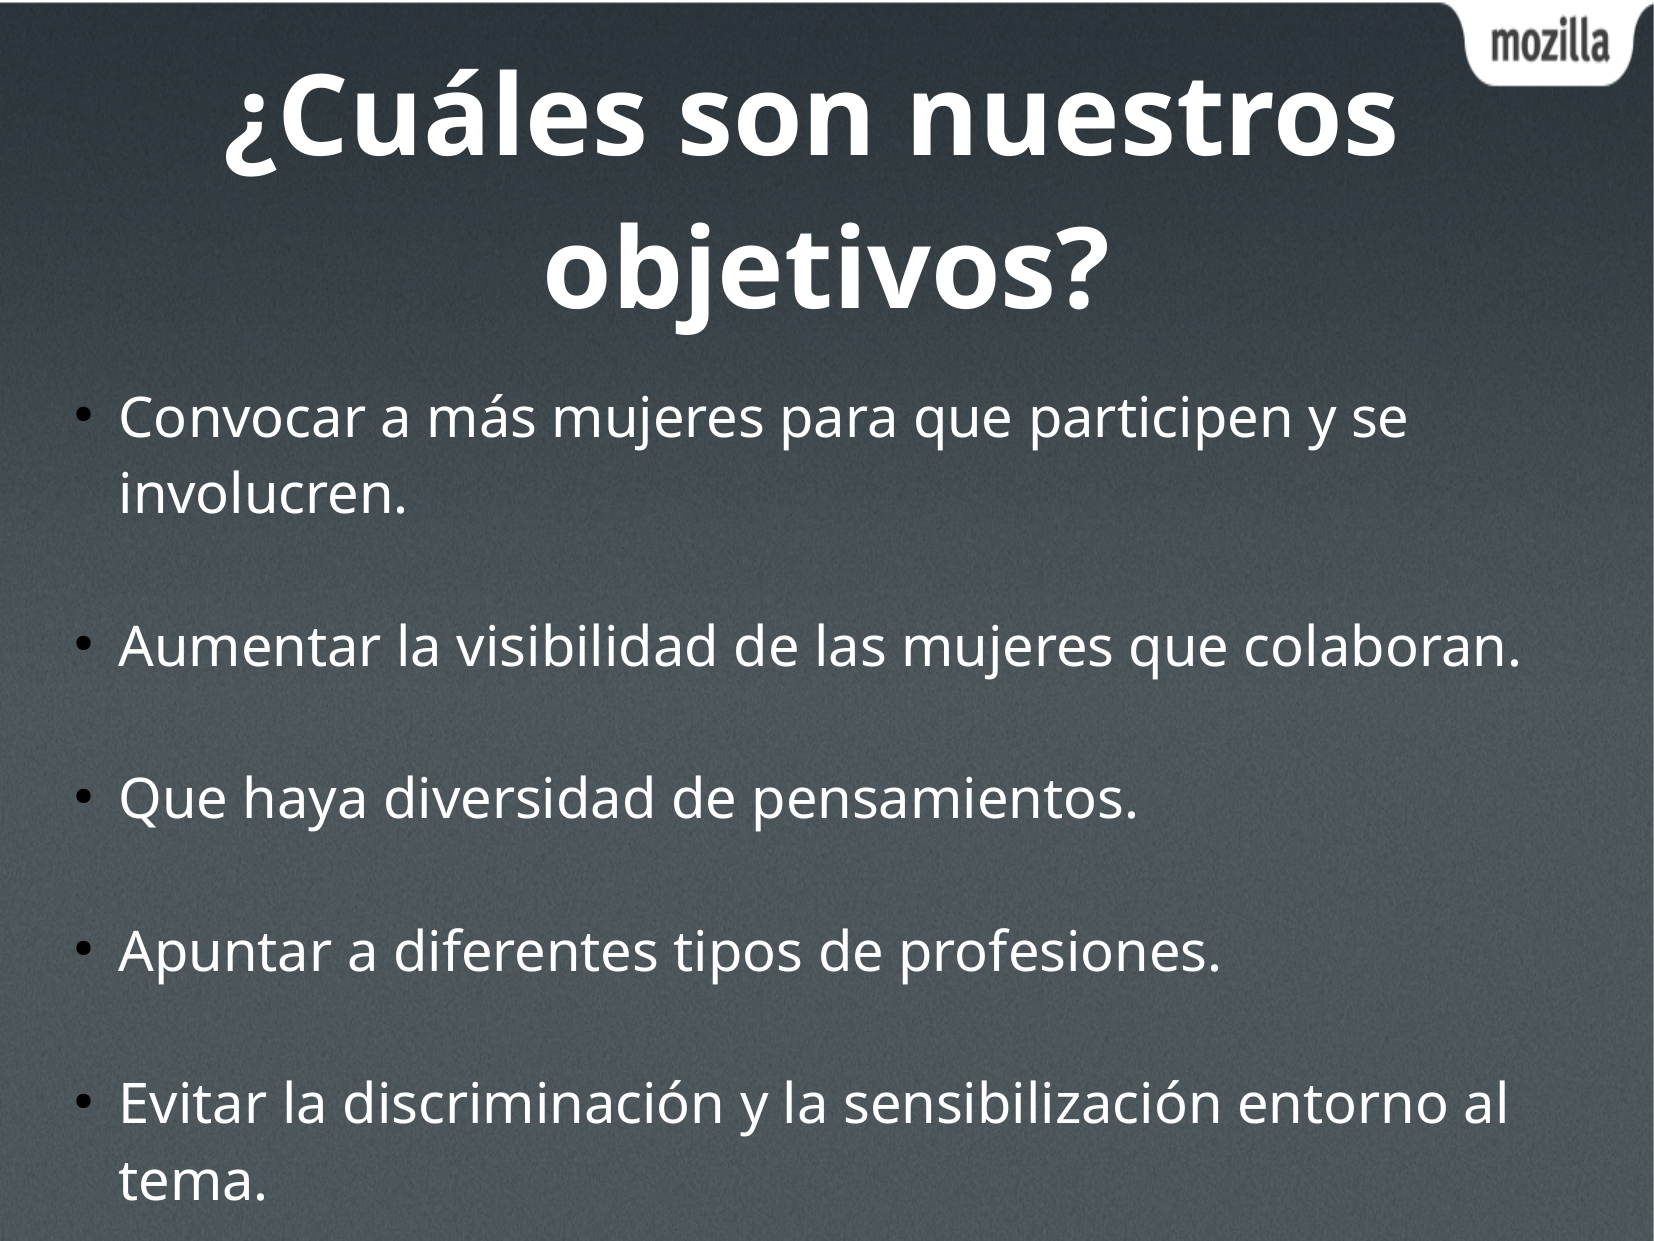

# ¿Cuáles son nuestros objetivos?
Convocar a más mujeres para que participen y se involucren.
Aumentar la visibilidad de las mujeres que colaboran.
Que haya diversidad de pensamientos.
Apuntar a diferentes tipos de profesiones.
Evitar la discriminación y la sensibilización entorno al tema.